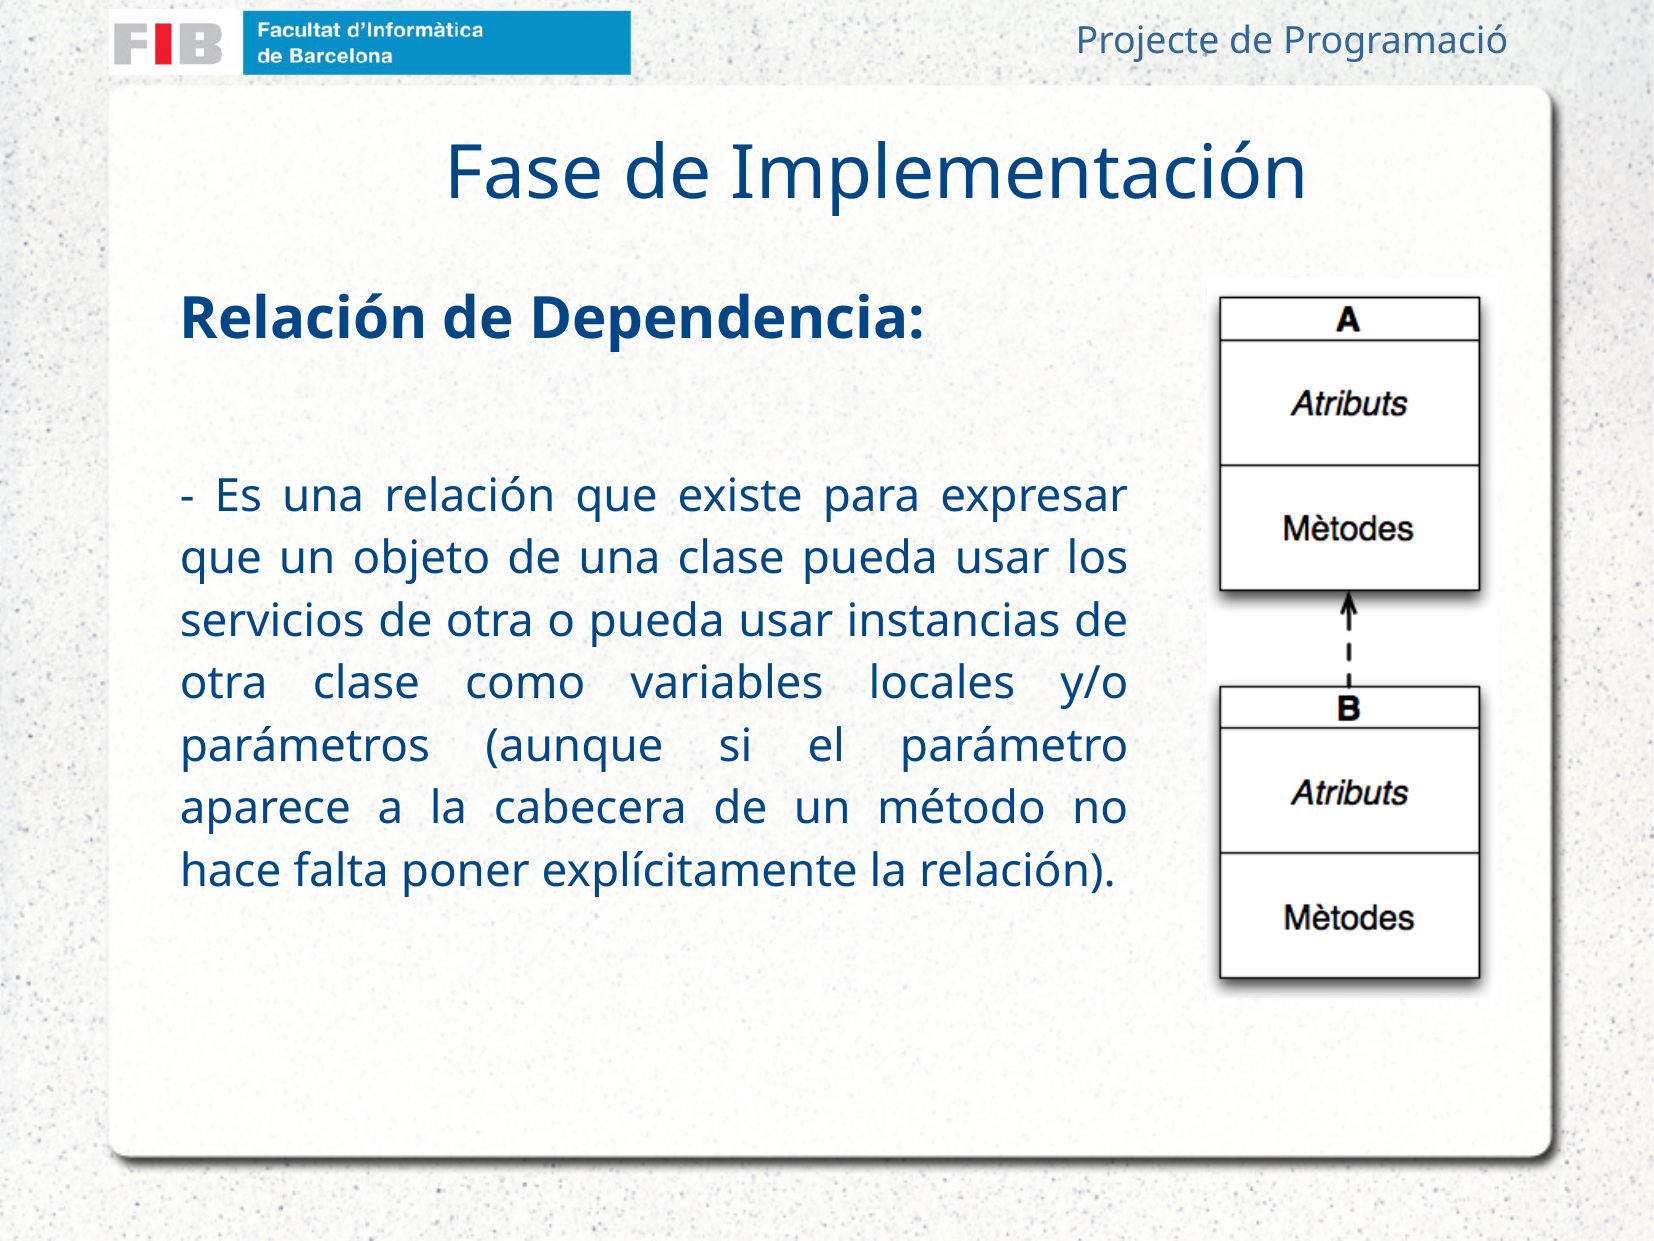

Projecte de Programació
Fase de Implementación
Relación de Dependencia:
- Es una relación que existe para expresar que un objeto de una clase pueda usar los servicios de otra o pueda usar instancias de otra clase como variables locales y/o parámetros (aunque si el parámetro aparece a la cabecera de un método no hace falta poner explícitamente la relación).